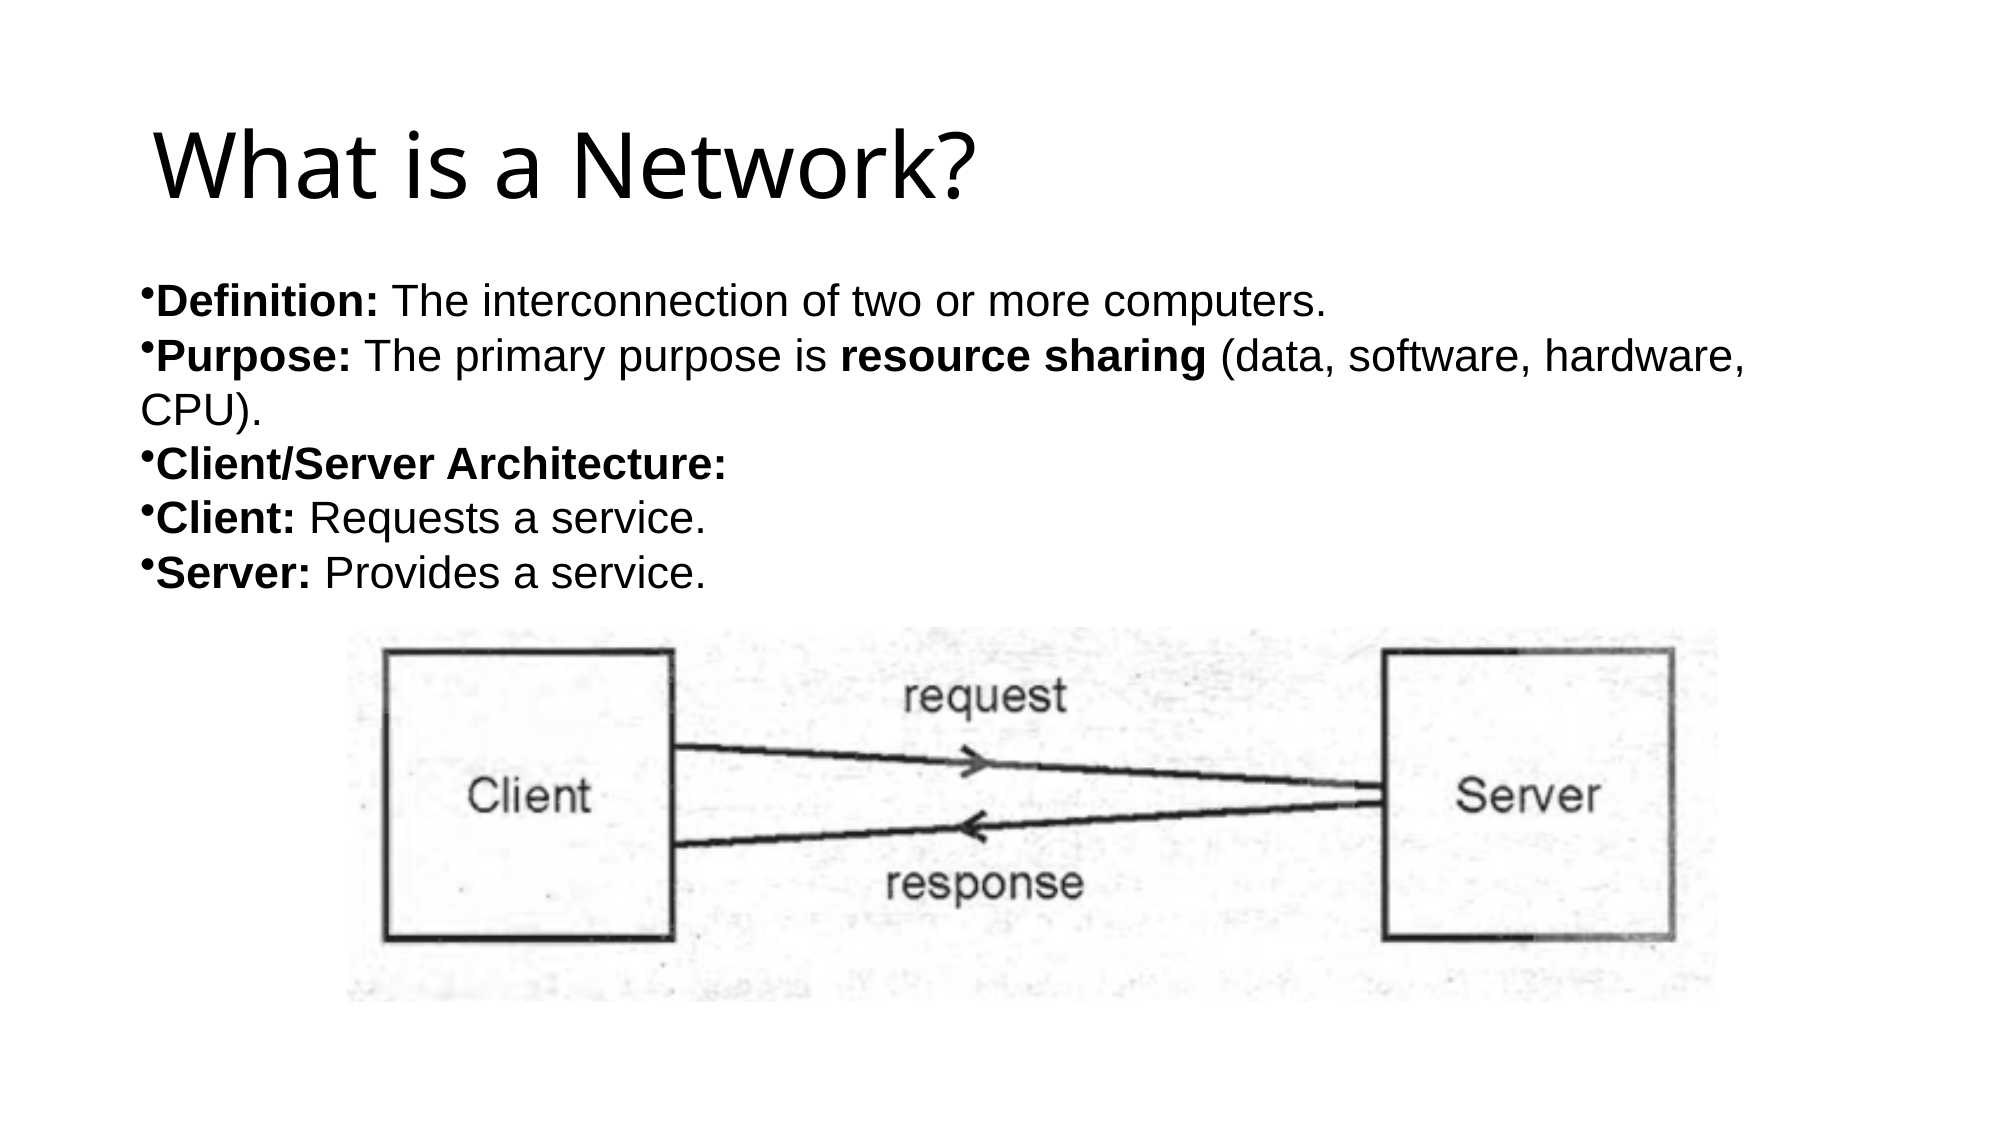

# What is a Network?
Definition: The interconnection of two or more computers.
Purpose: The primary purpose is resource sharing (data, software, hardware, CPU).
Client/Server Architecture:
Client: Requests a service.
Server: Provides a service.